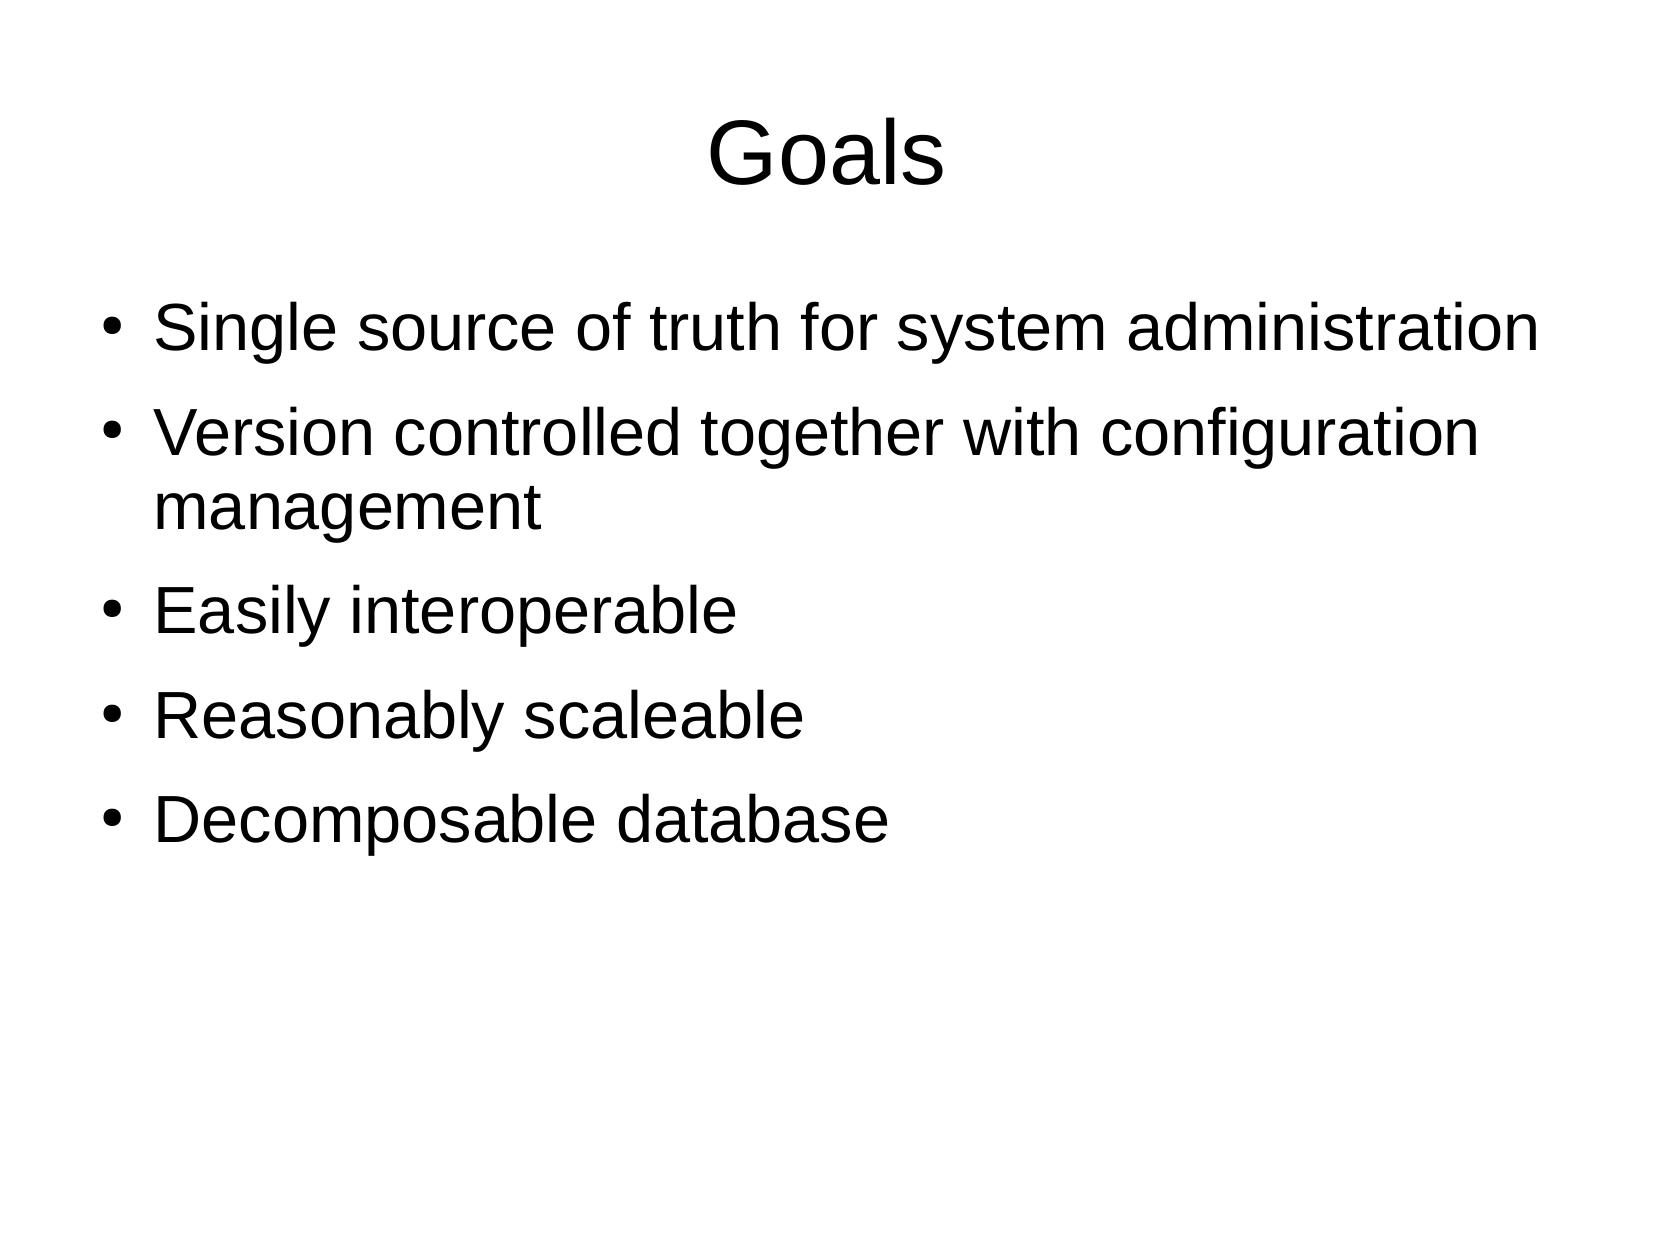

# Goals
Single source of truth for system administration
Version controlled together with configuration management
Easily interoperable
Reasonably scaleable
Decomposable database